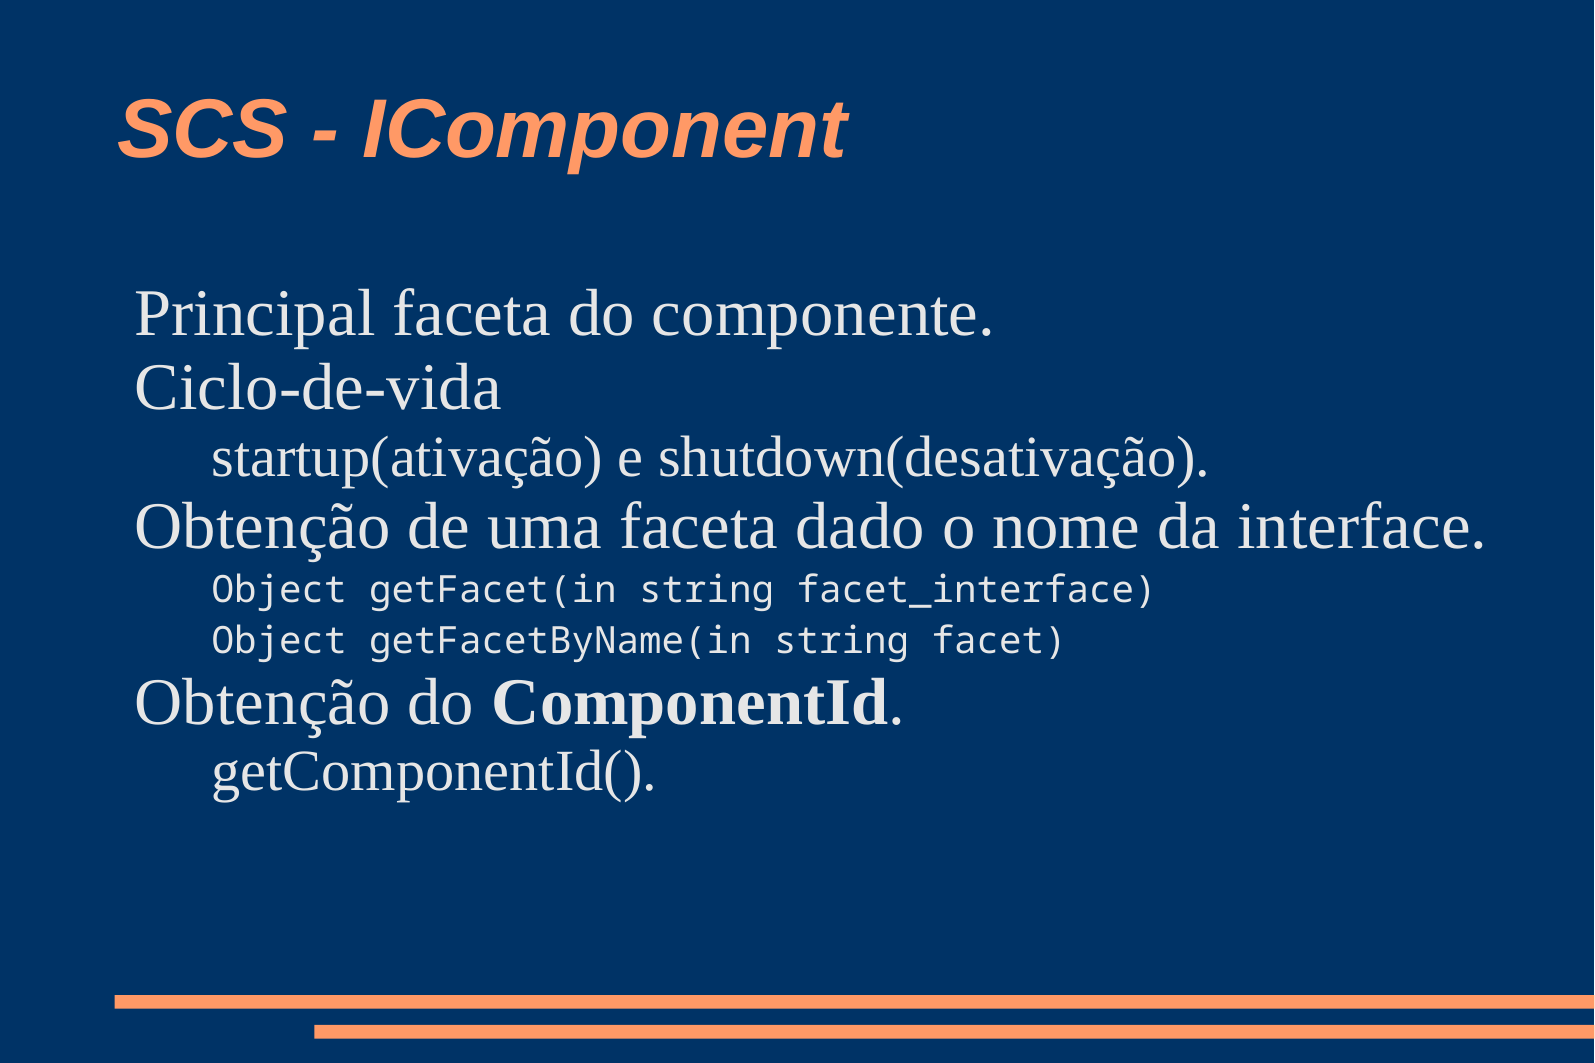

# SCS - IComponent
Principal faceta do componente.
Ciclo-de-vida
startup(ativação) e shutdown(desativação).
Obtenção de uma faceta dado o nome da interface.
Object getFacet(in string facet_interface)
Object getFacetByName(in string facet)
Obtenção do ComponentId.
getComponentId().